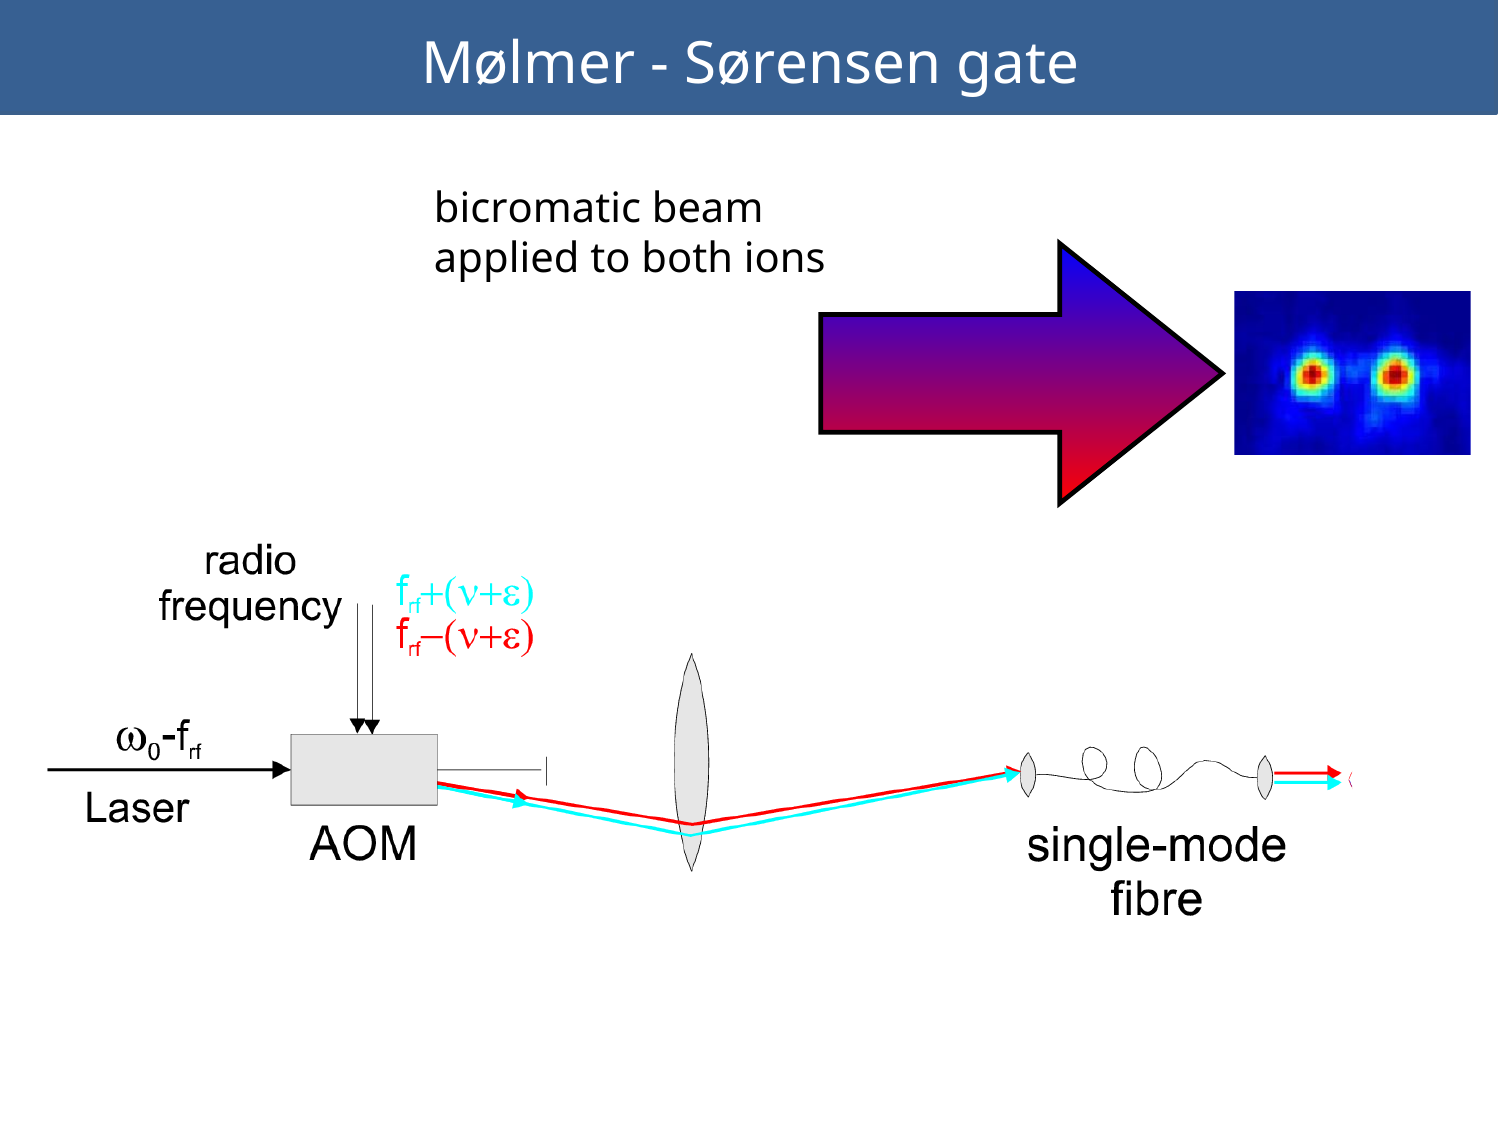

Mølmer - Sørensen gate
bicromatic beam
applied to both ions